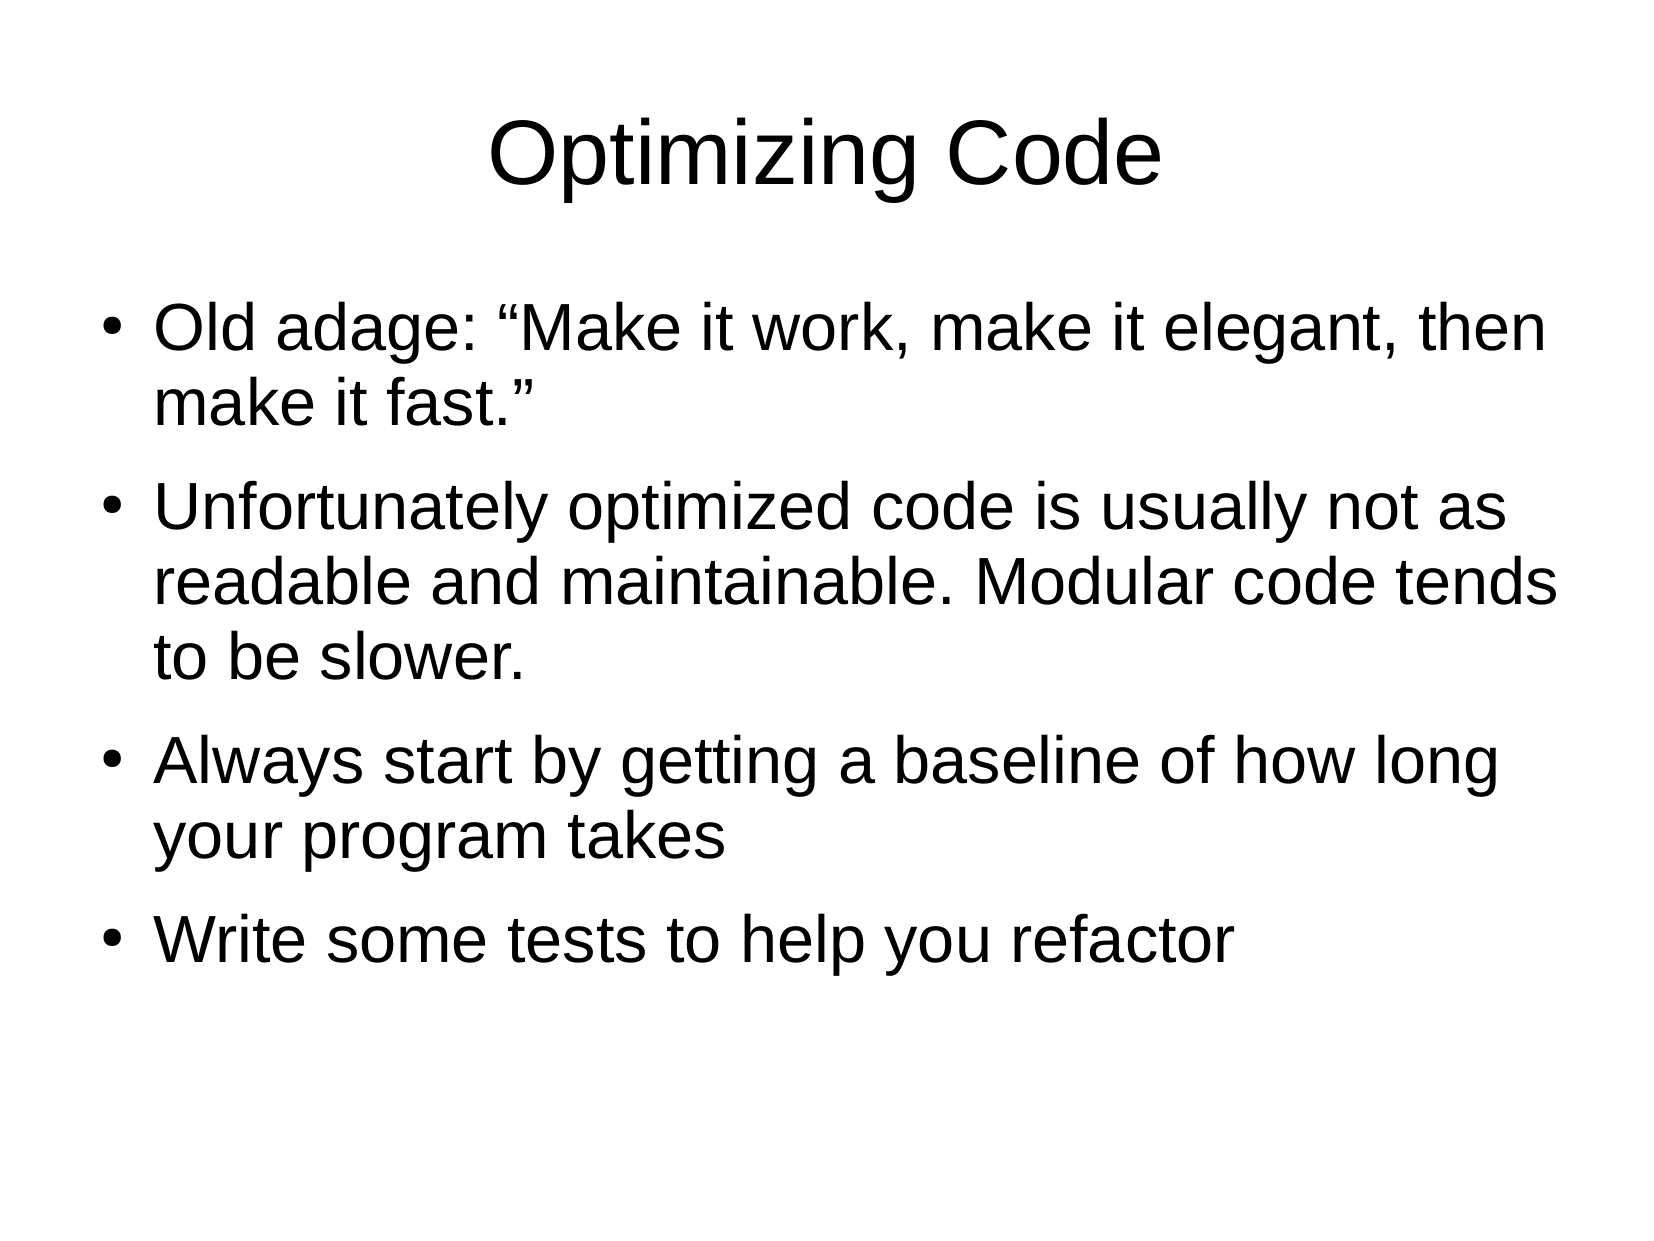

# Optimizing Code
Old adage: “Make it work, make it elegant, then make it fast.”
Unfortunately optimized code is usually not as readable and maintainable. Modular code tends to be slower.
Always start by getting a baseline of how long your program takes
Write some tests to help you refactor